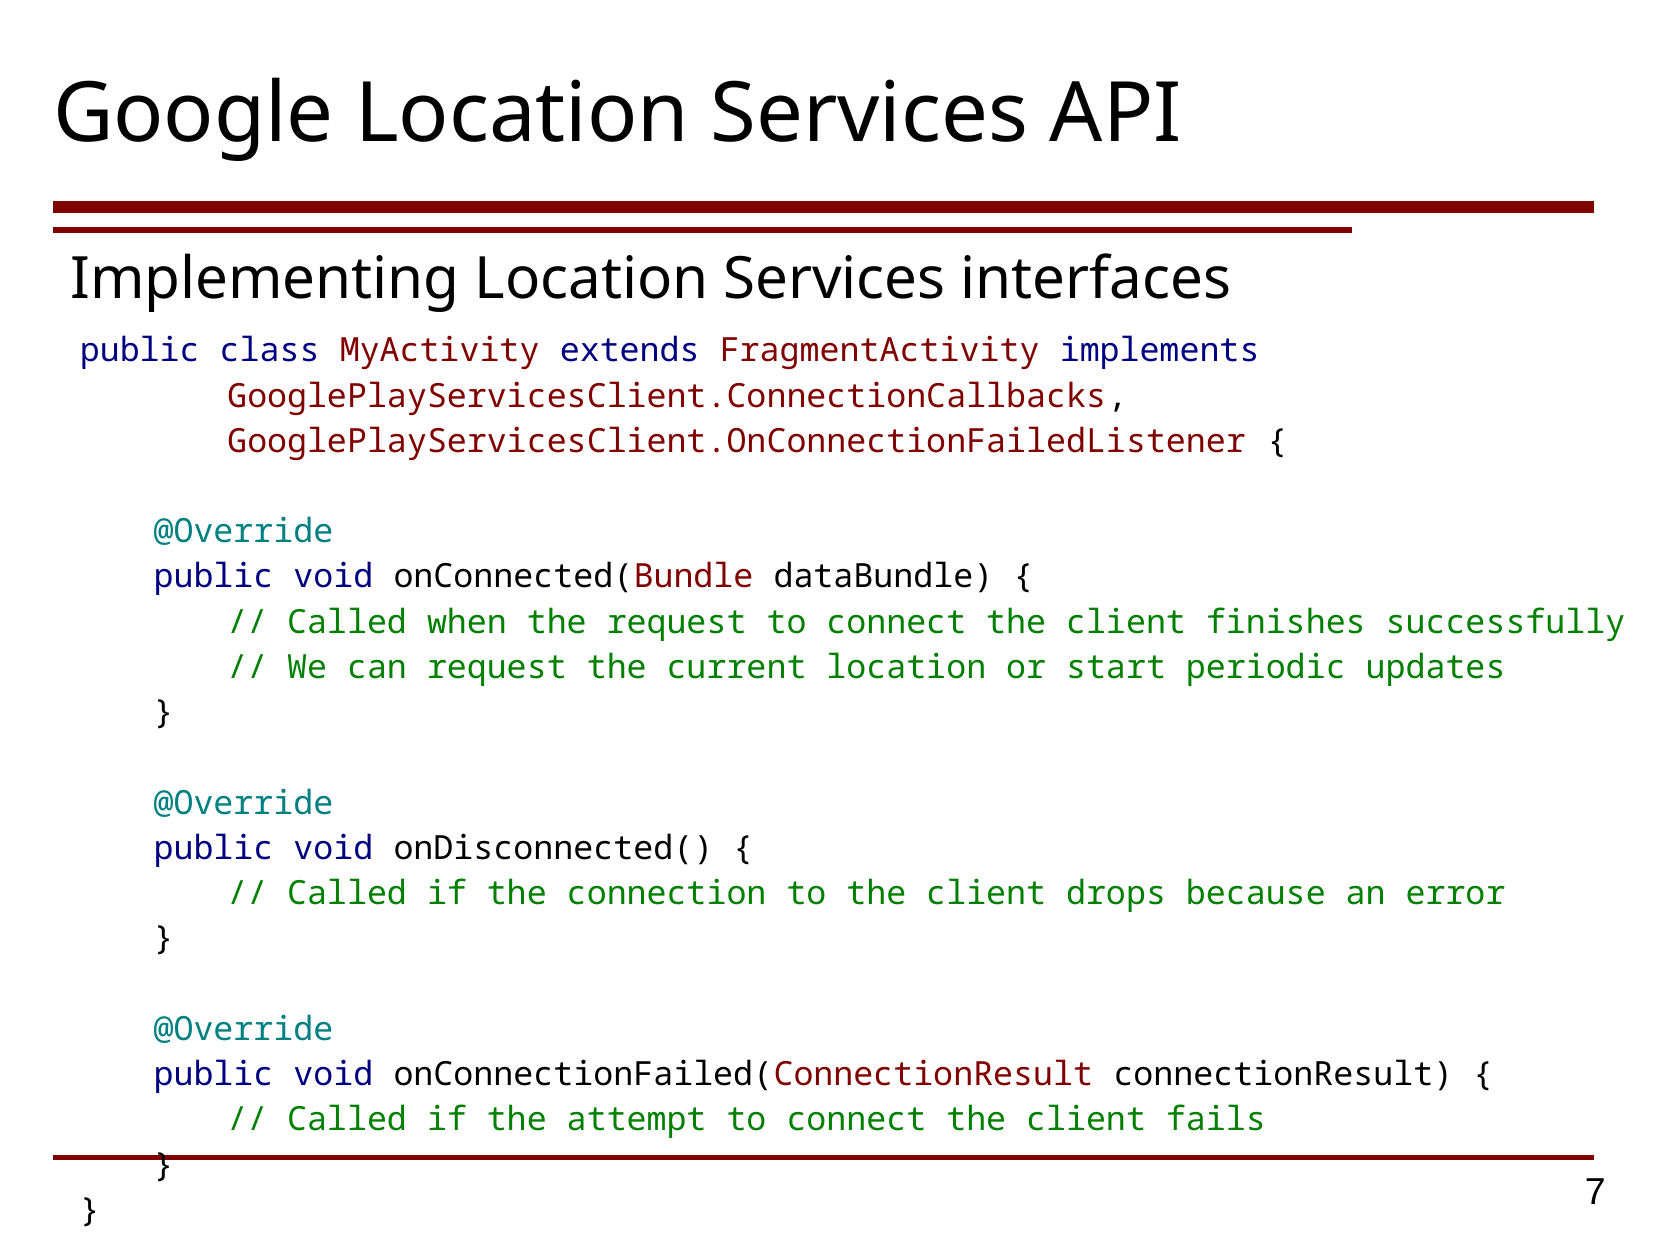

# Google Location Services API
Implementing Location Services interfaces
public class MyActivity extends FragmentActivity implements
		GooglePlayServicesClient.ConnectionCallbacks,
		GooglePlayServicesClient.OnConnectionFailedListener {
	@Override
	public void onConnected(Bundle dataBundle) {
		// Called when the request to connect the client finishes successfully
		// We can request the current location or start periodic updates
	}
	@Override
	public void onDisconnected() {
		// Called if the connection to the client drops because an error
	}
	@Override
	public void onConnectionFailed(ConnectionResult connectionResult) {
		// Called if the attempt to connect the client fails
	}
}